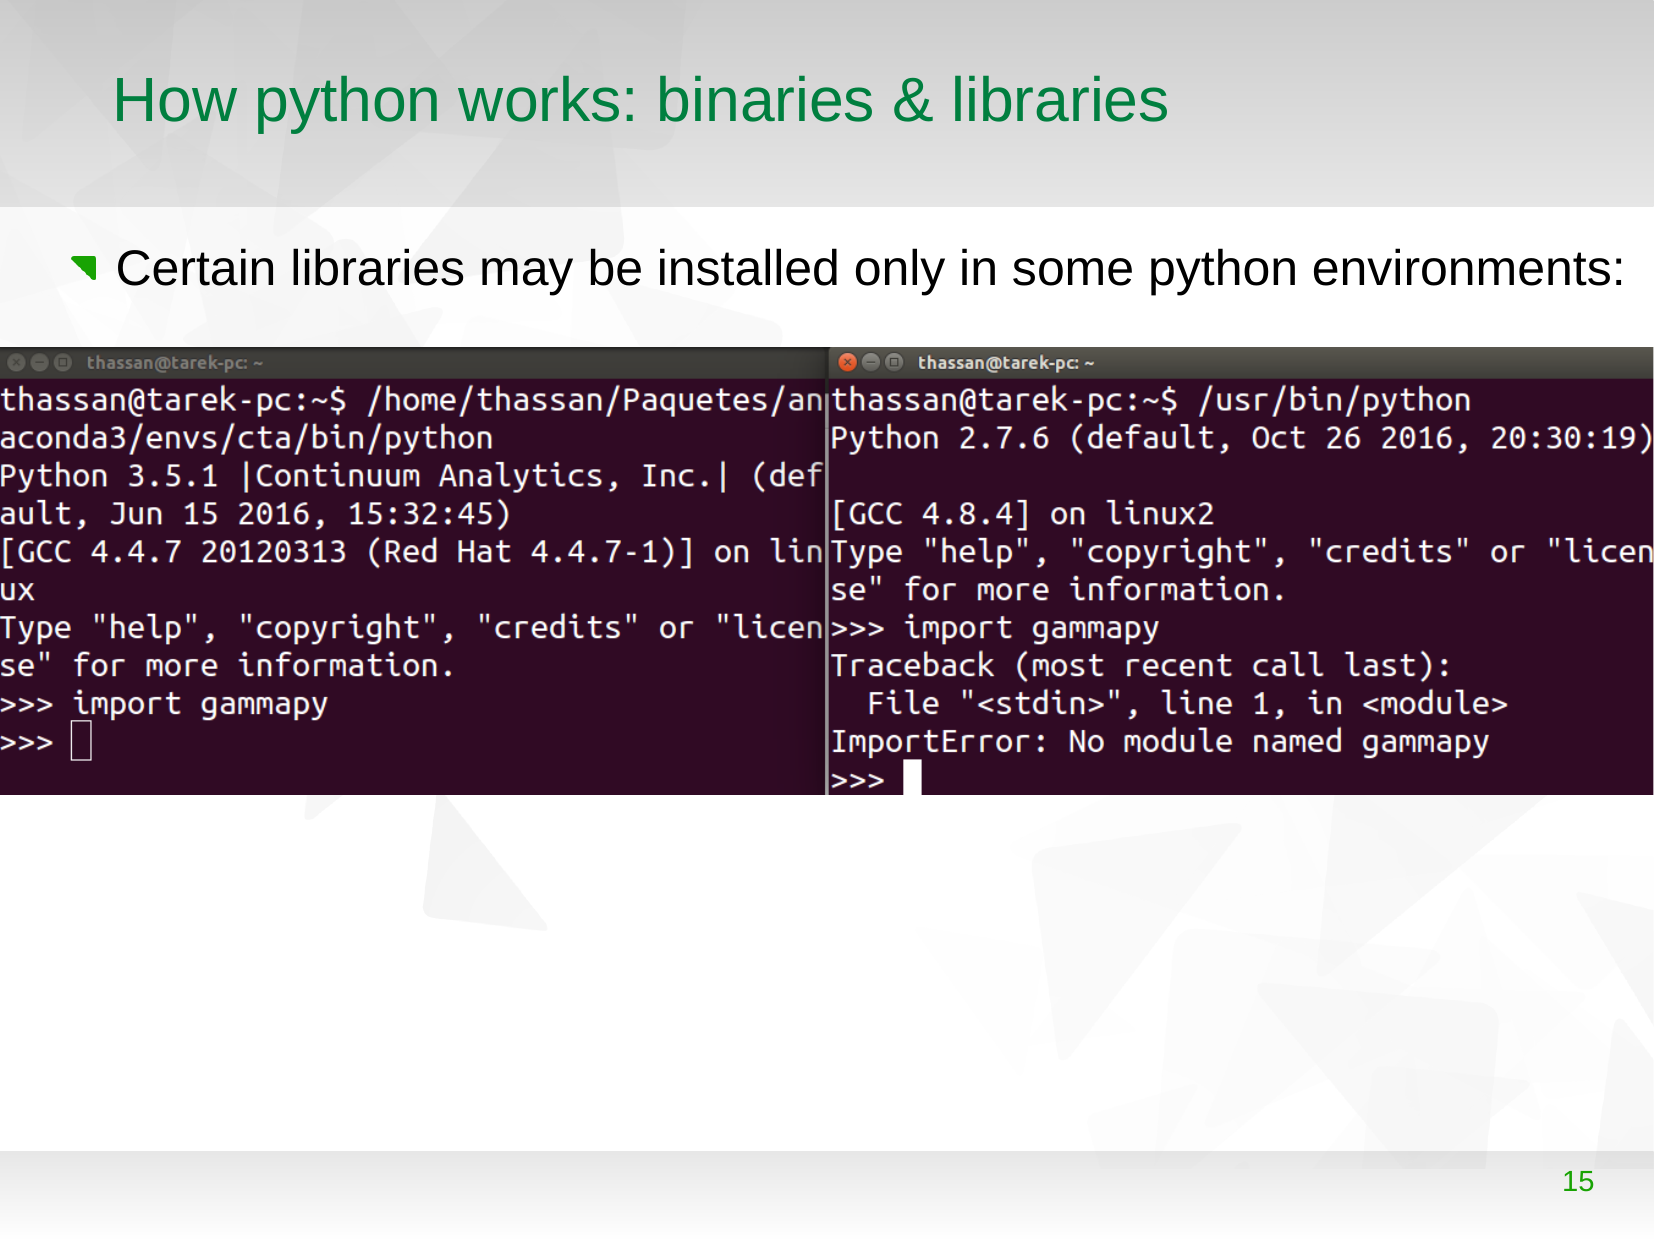

How python works: binaries & libraries
Certain libraries may be installed only in some python environments:
15